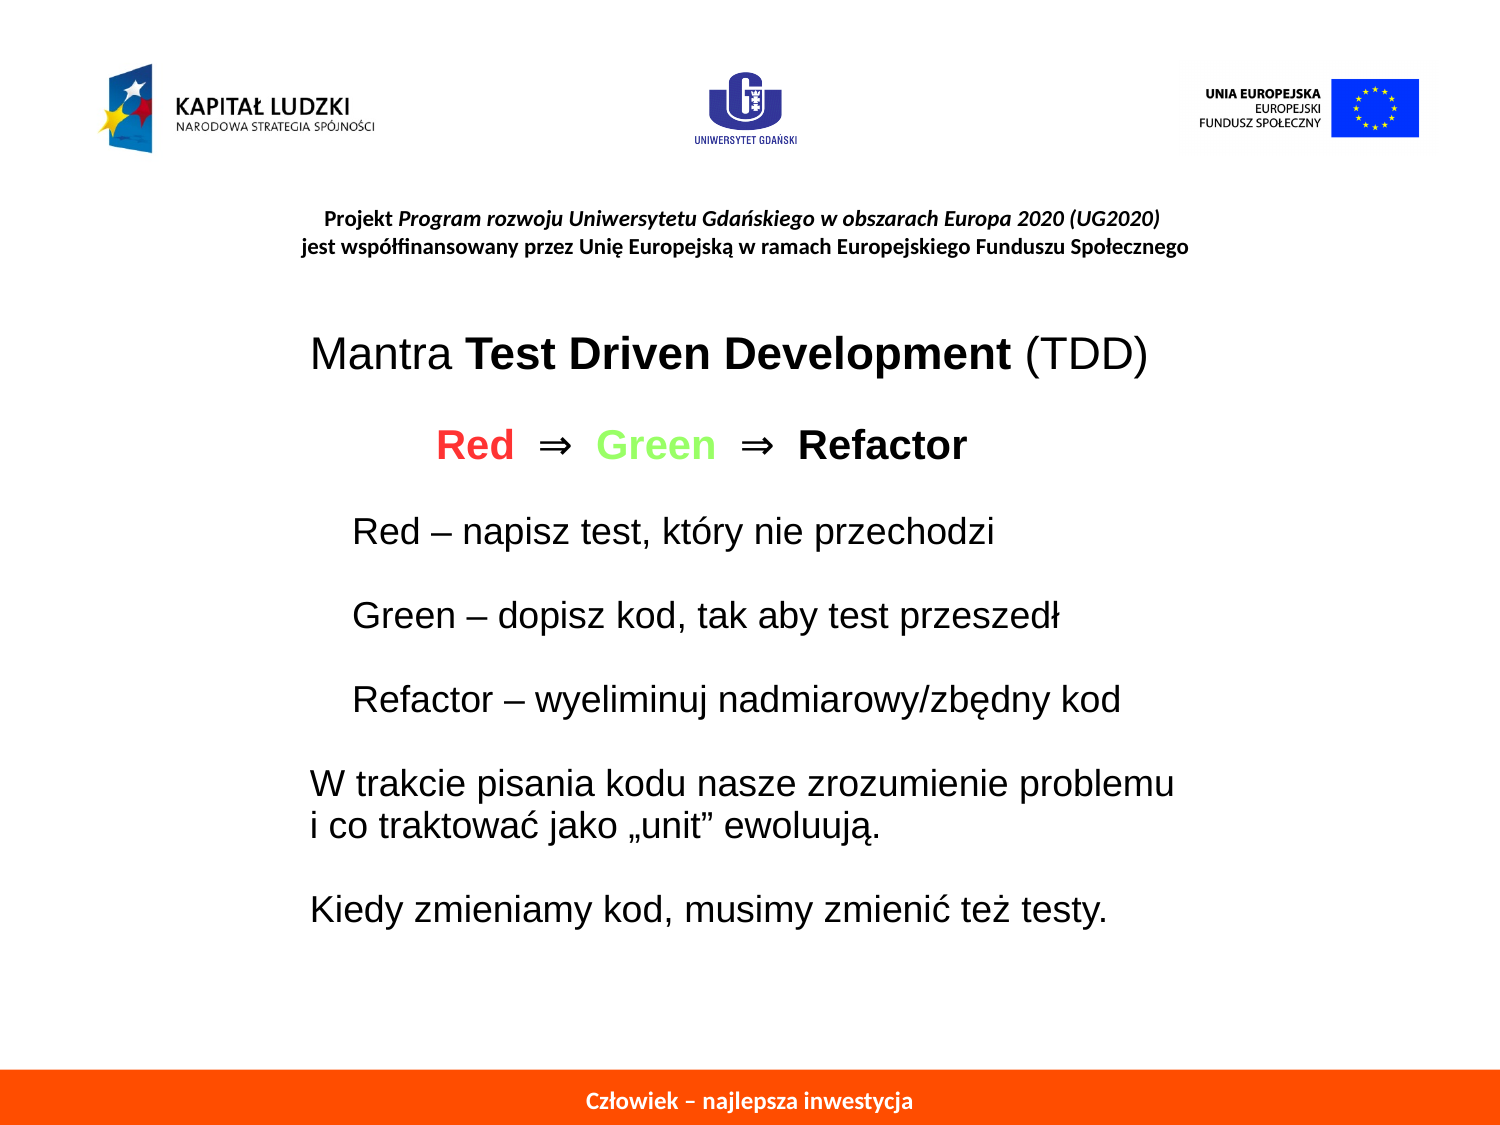

Projekt Program rozwoju Uniwersytetu Gdańskiego w obszarach Europa 2020 (UG2020)
jest współfinansowany przez Unię Europejską w ramach Europejskiego Funduszu Społecznego
Mantra Test Driven Development (TDD)
 Red ⇒ Green ⇒ Refactor
 Red – napisz test, który nie przechodzi
 Green – dopisz kod, tak aby test przeszedł
 Refactor – wyeliminuj nadmiarowy/zbędny kod
W trakcie pisania kodu nasze zrozumienie problemu
i co traktować jako „unit” ewoluują.
Kiedy zmieniamy kod, musimy zmienić też testy.
Człowiek – najlepsza inwestycja